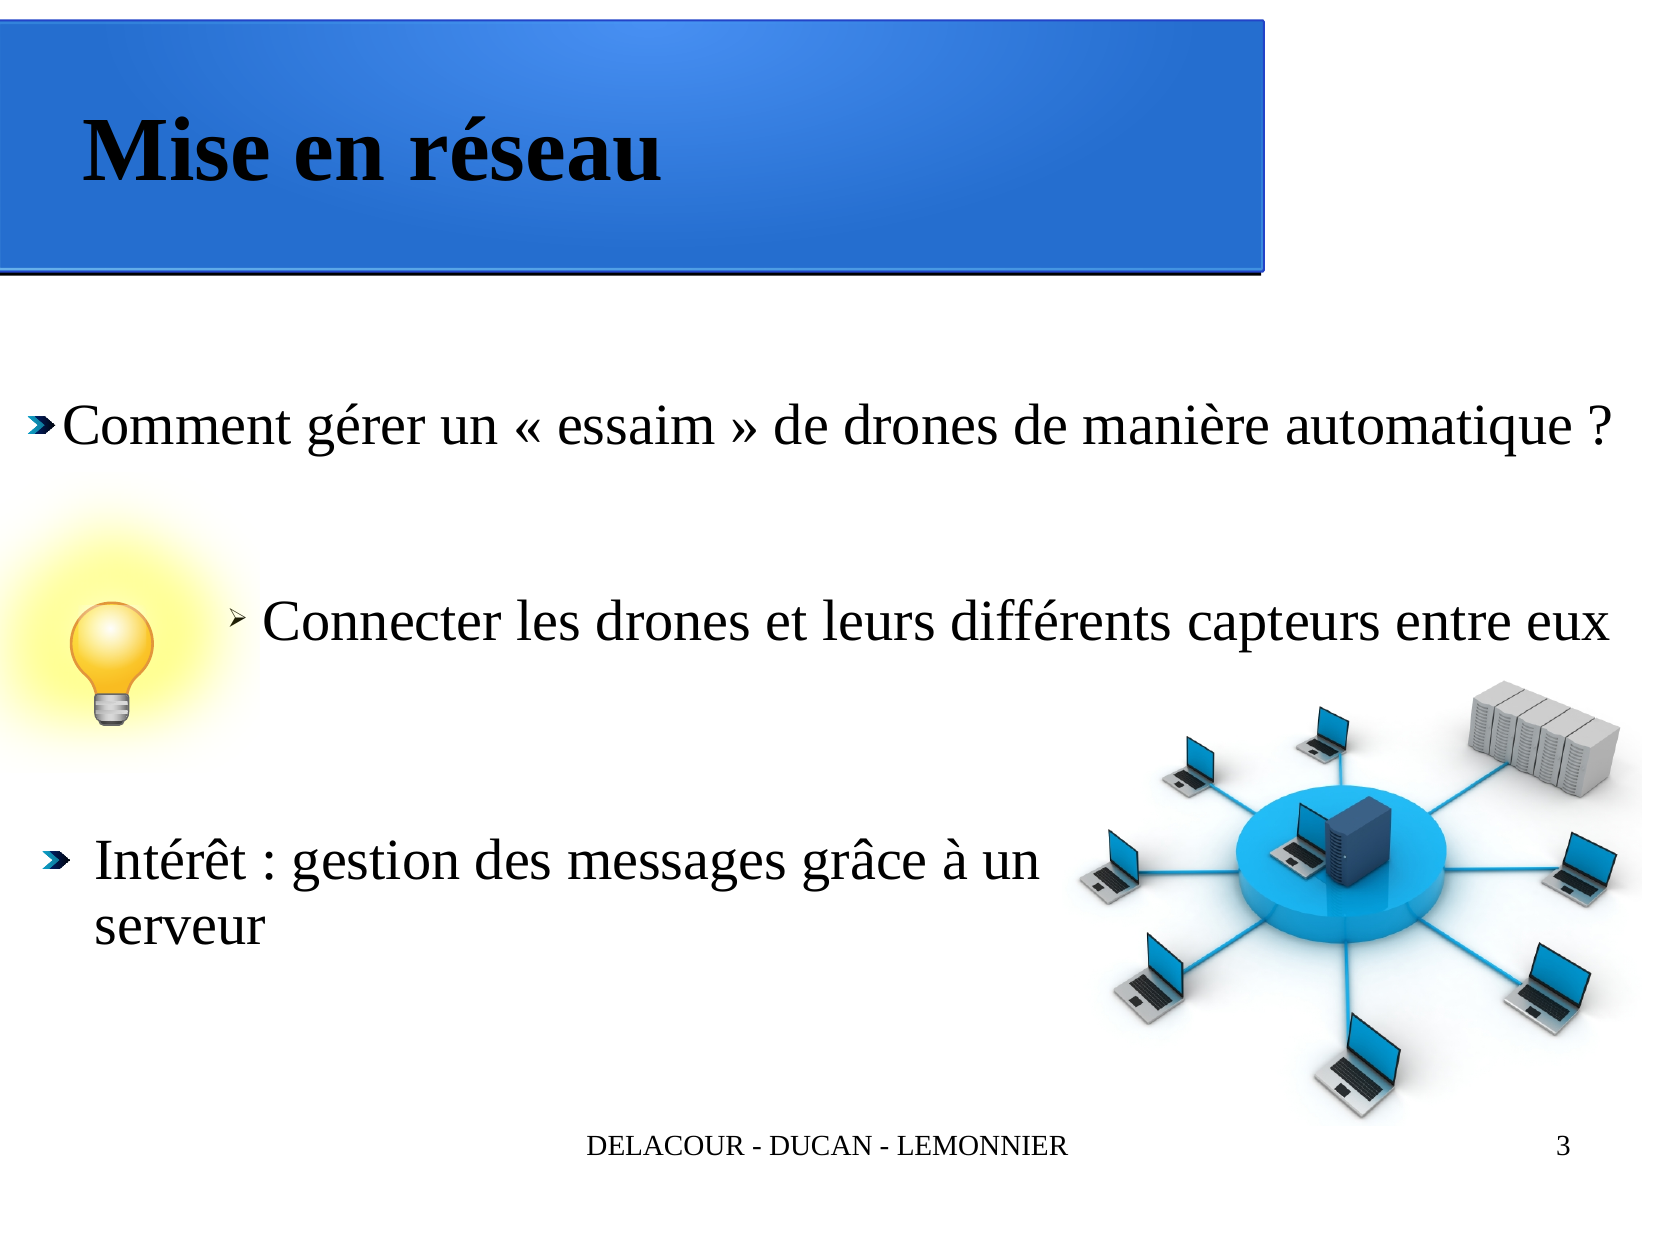

# Mise en réseau
Comment gérer un « essaim » de drones de manière automatique ?
Connecter les drones et leurs différents capteurs entre eux
Intérêt : gestion des messages grâce à un serveur
DELACOUR - DUCAN - LEMONNIER
3